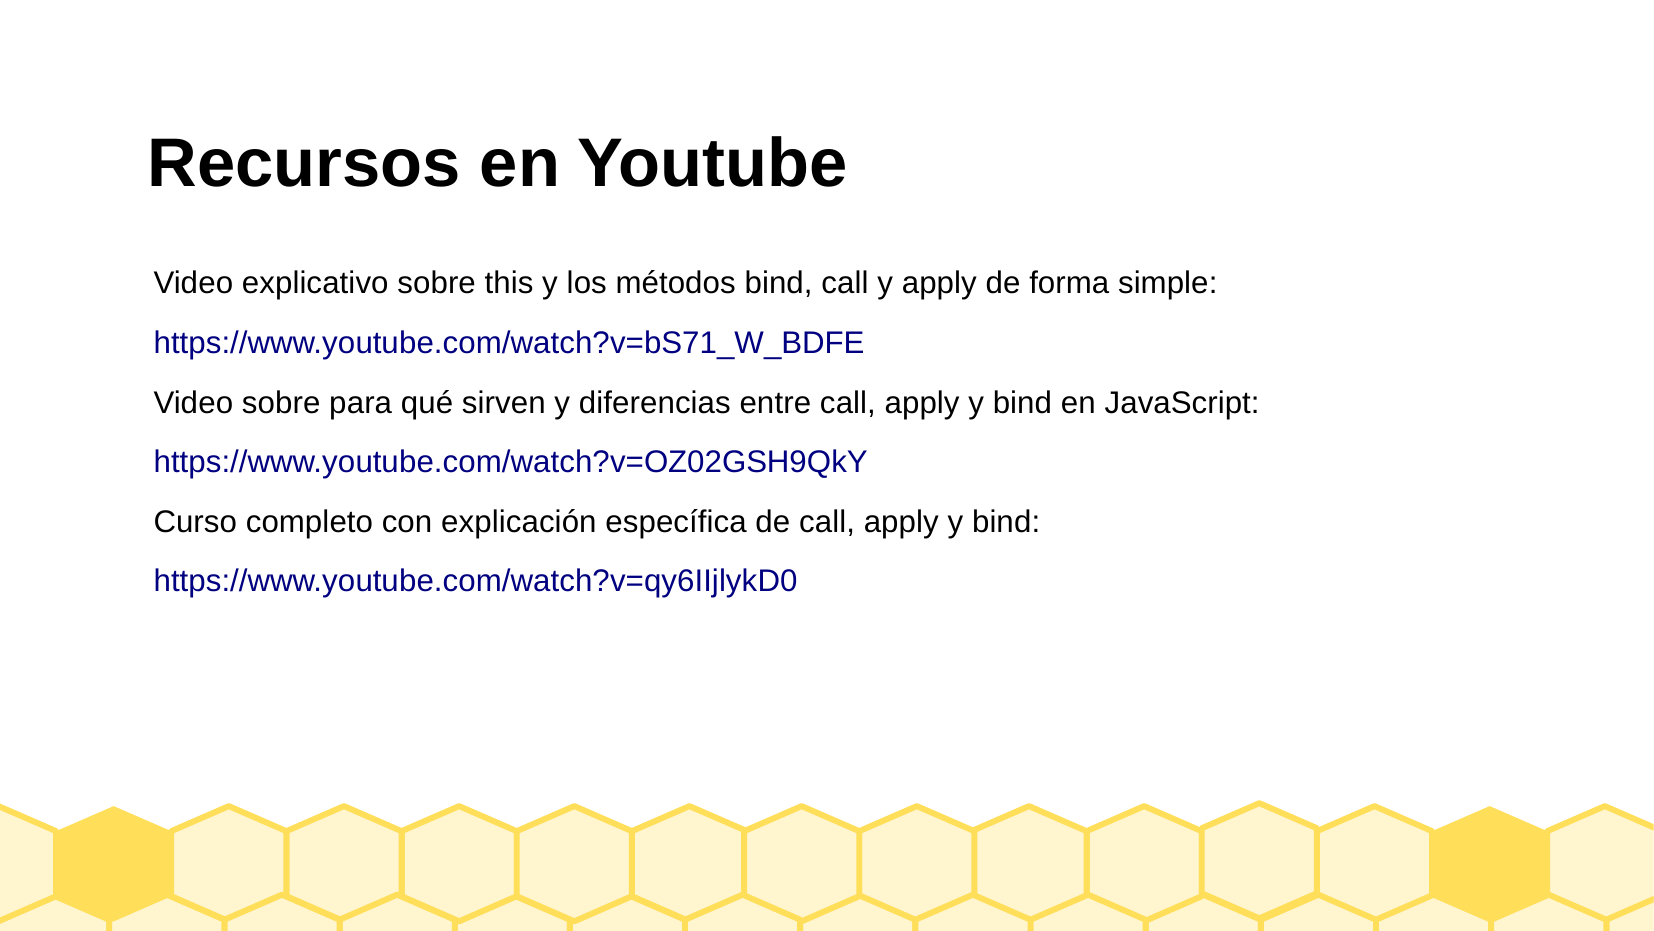

Recursos en Youtube
# Video explicativo sobre this y los métodos bind, call y apply de forma simple:
https://www.youtube.com/watch?v=bS71_W_BDFE
Video sobre para qué sirven y diferencias entre call, apply y bind en JavaScript:
https://www.youtube.com/watch?v=OZ02GSH9QkY
Curso completo con explicación específica de call, apply y bind:
https://www.youtube.com/watch?v=qy6IIjlykD0